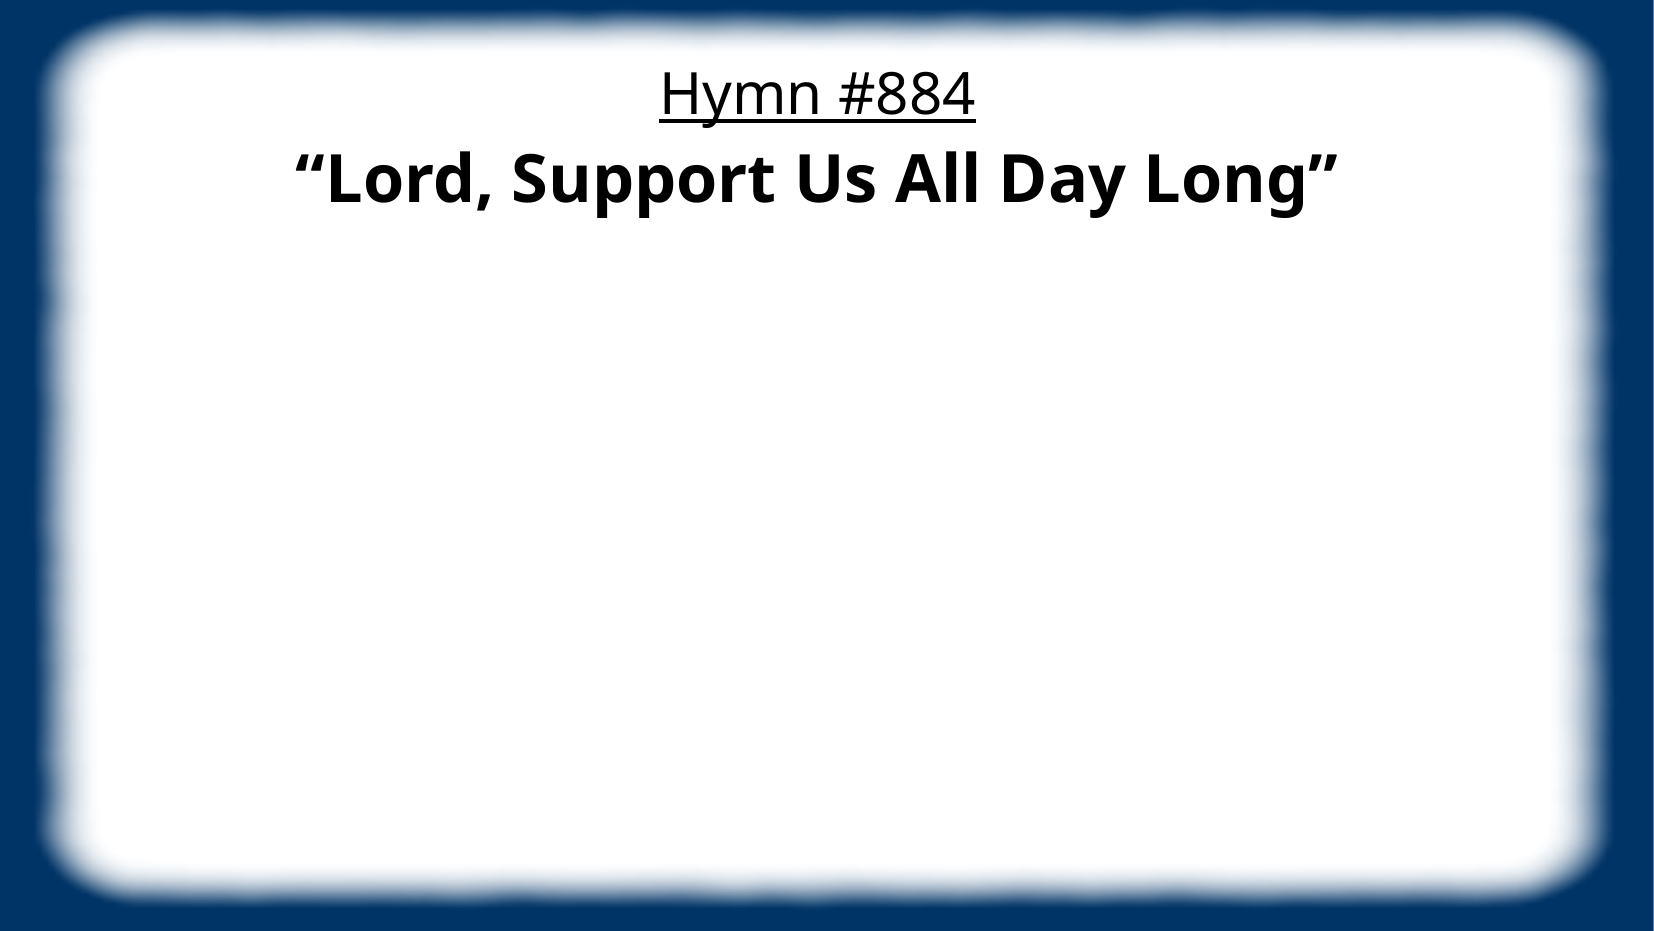

Hymn #884
“Lord, Support Us All Day Long”